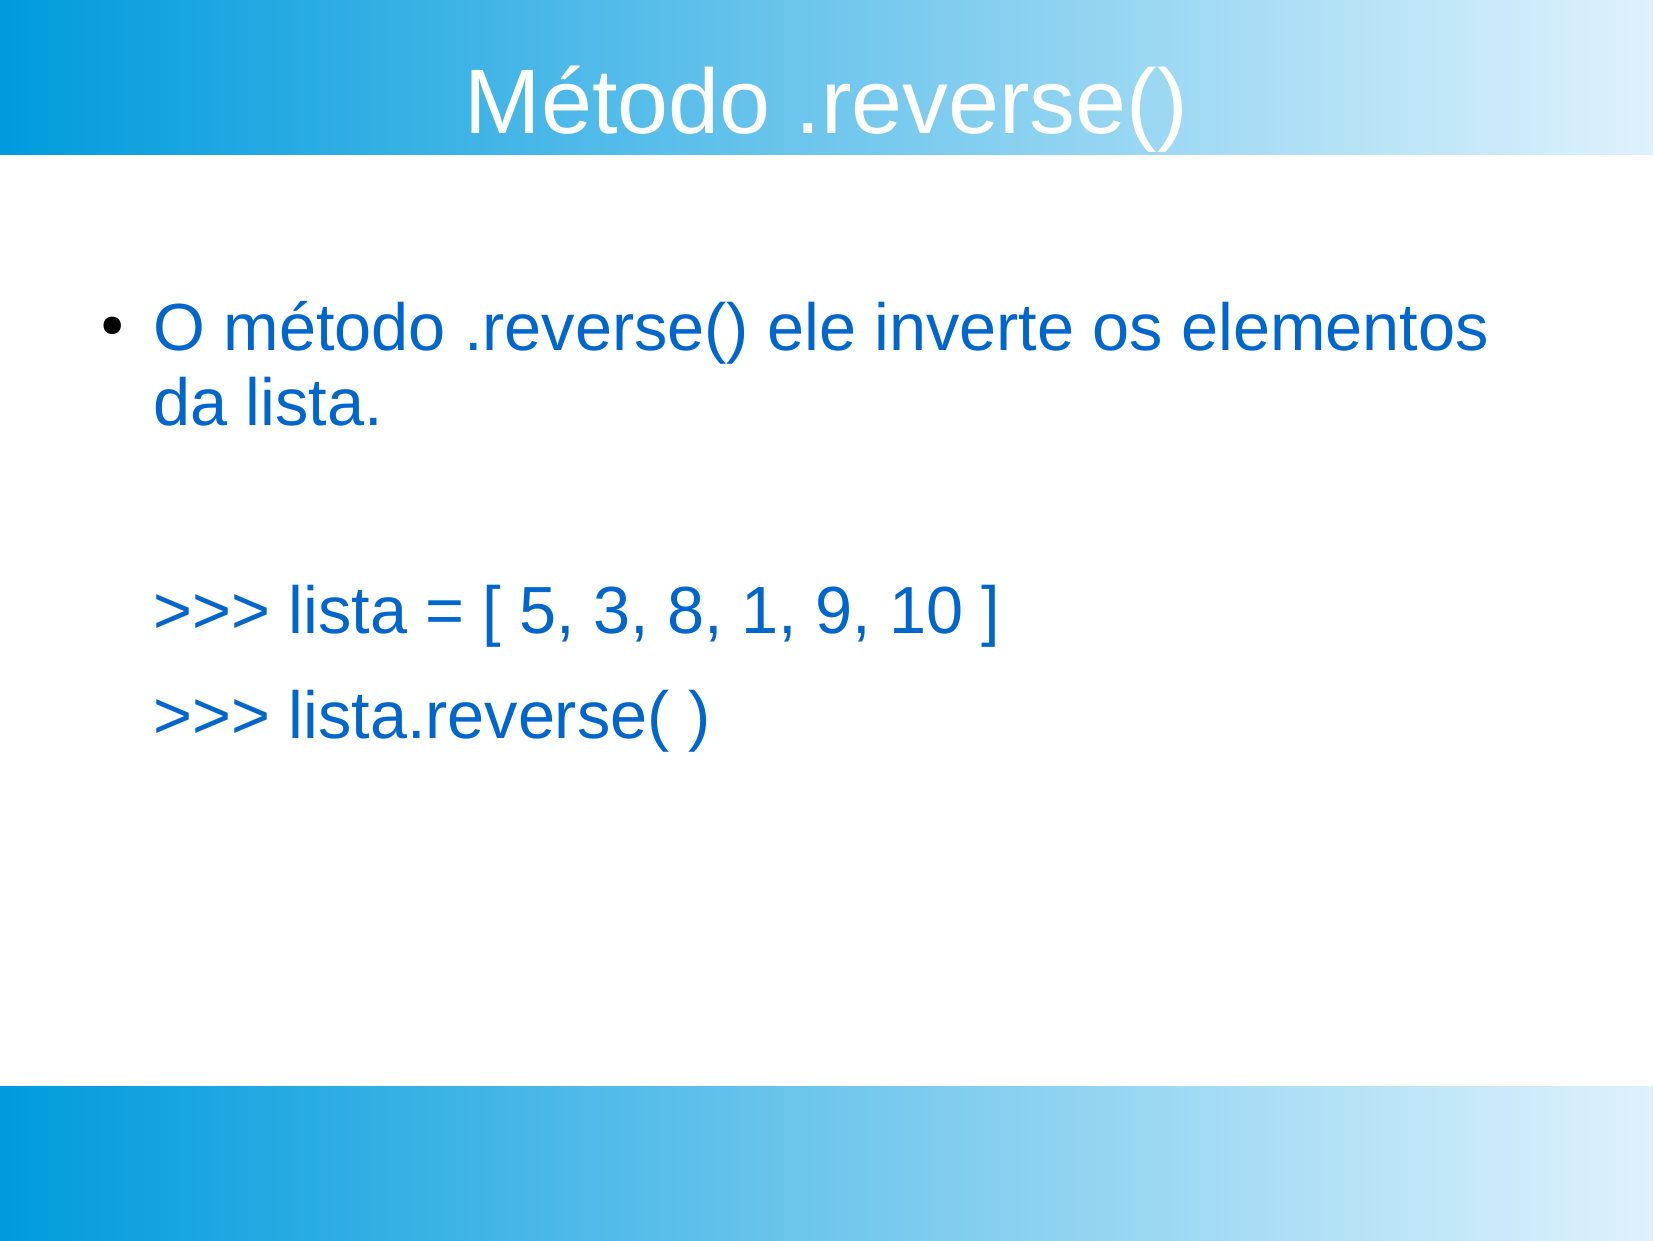

# Método .reverse()
O método .reverse() ele inverte os elementos da lista.
>>> lista = [ 5, 3, 8, 1, 9, 10 ]
>>> lista.reverse( )